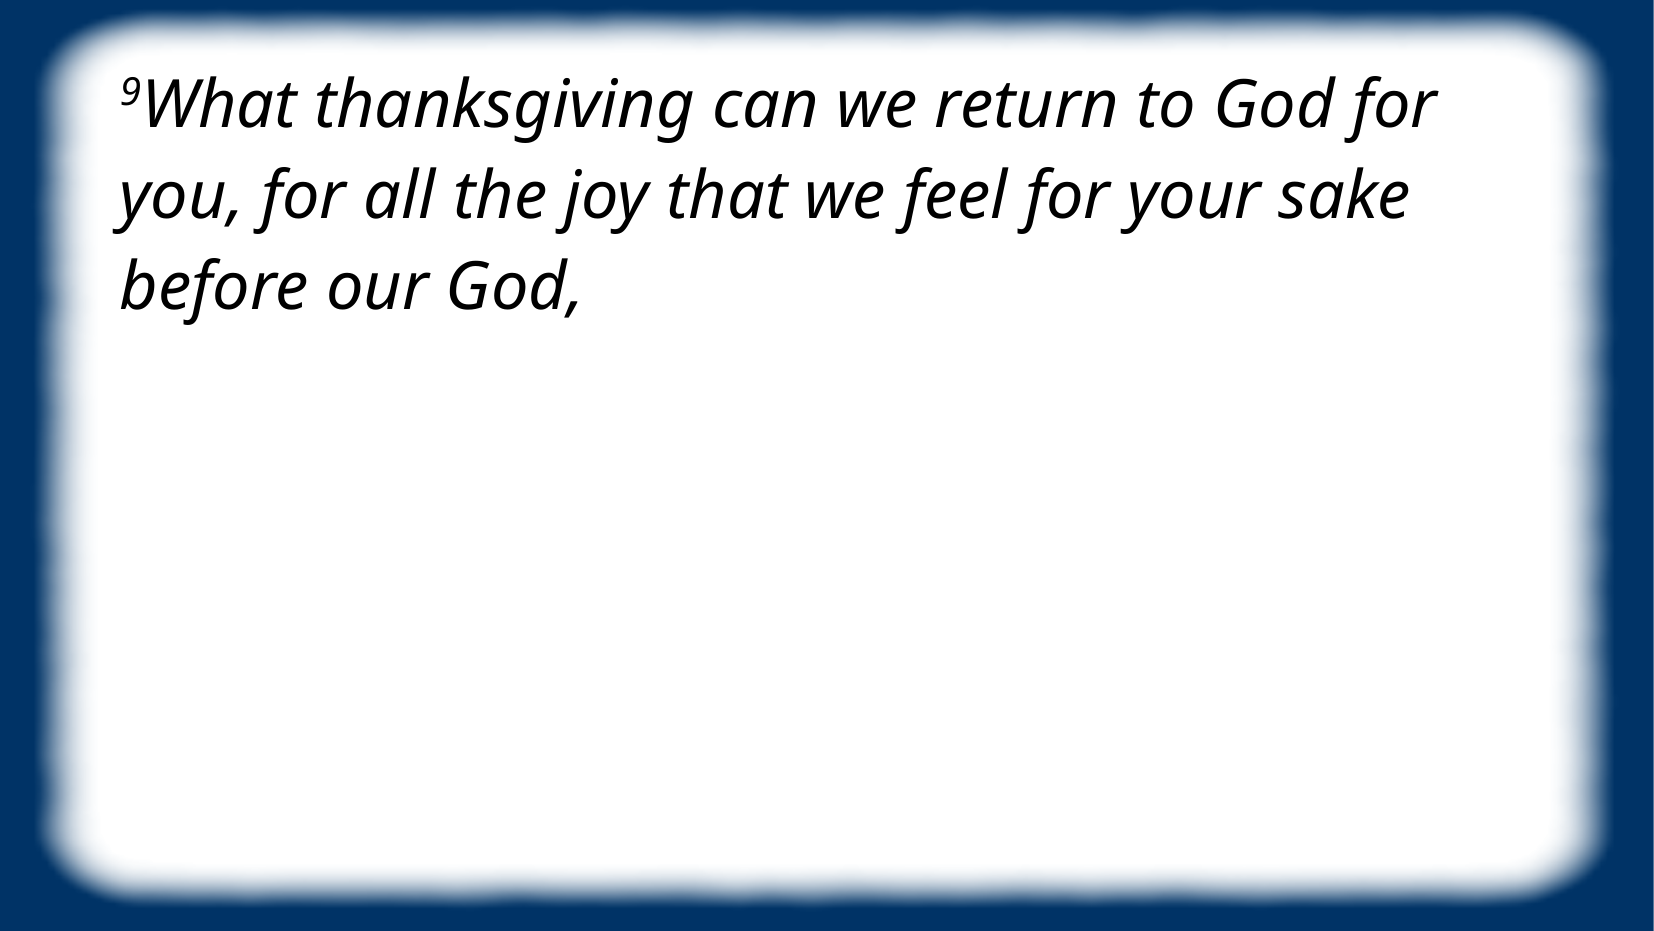

9What thanksgiving can we return to God for you, for all the joy that we feel for your sake before our God,